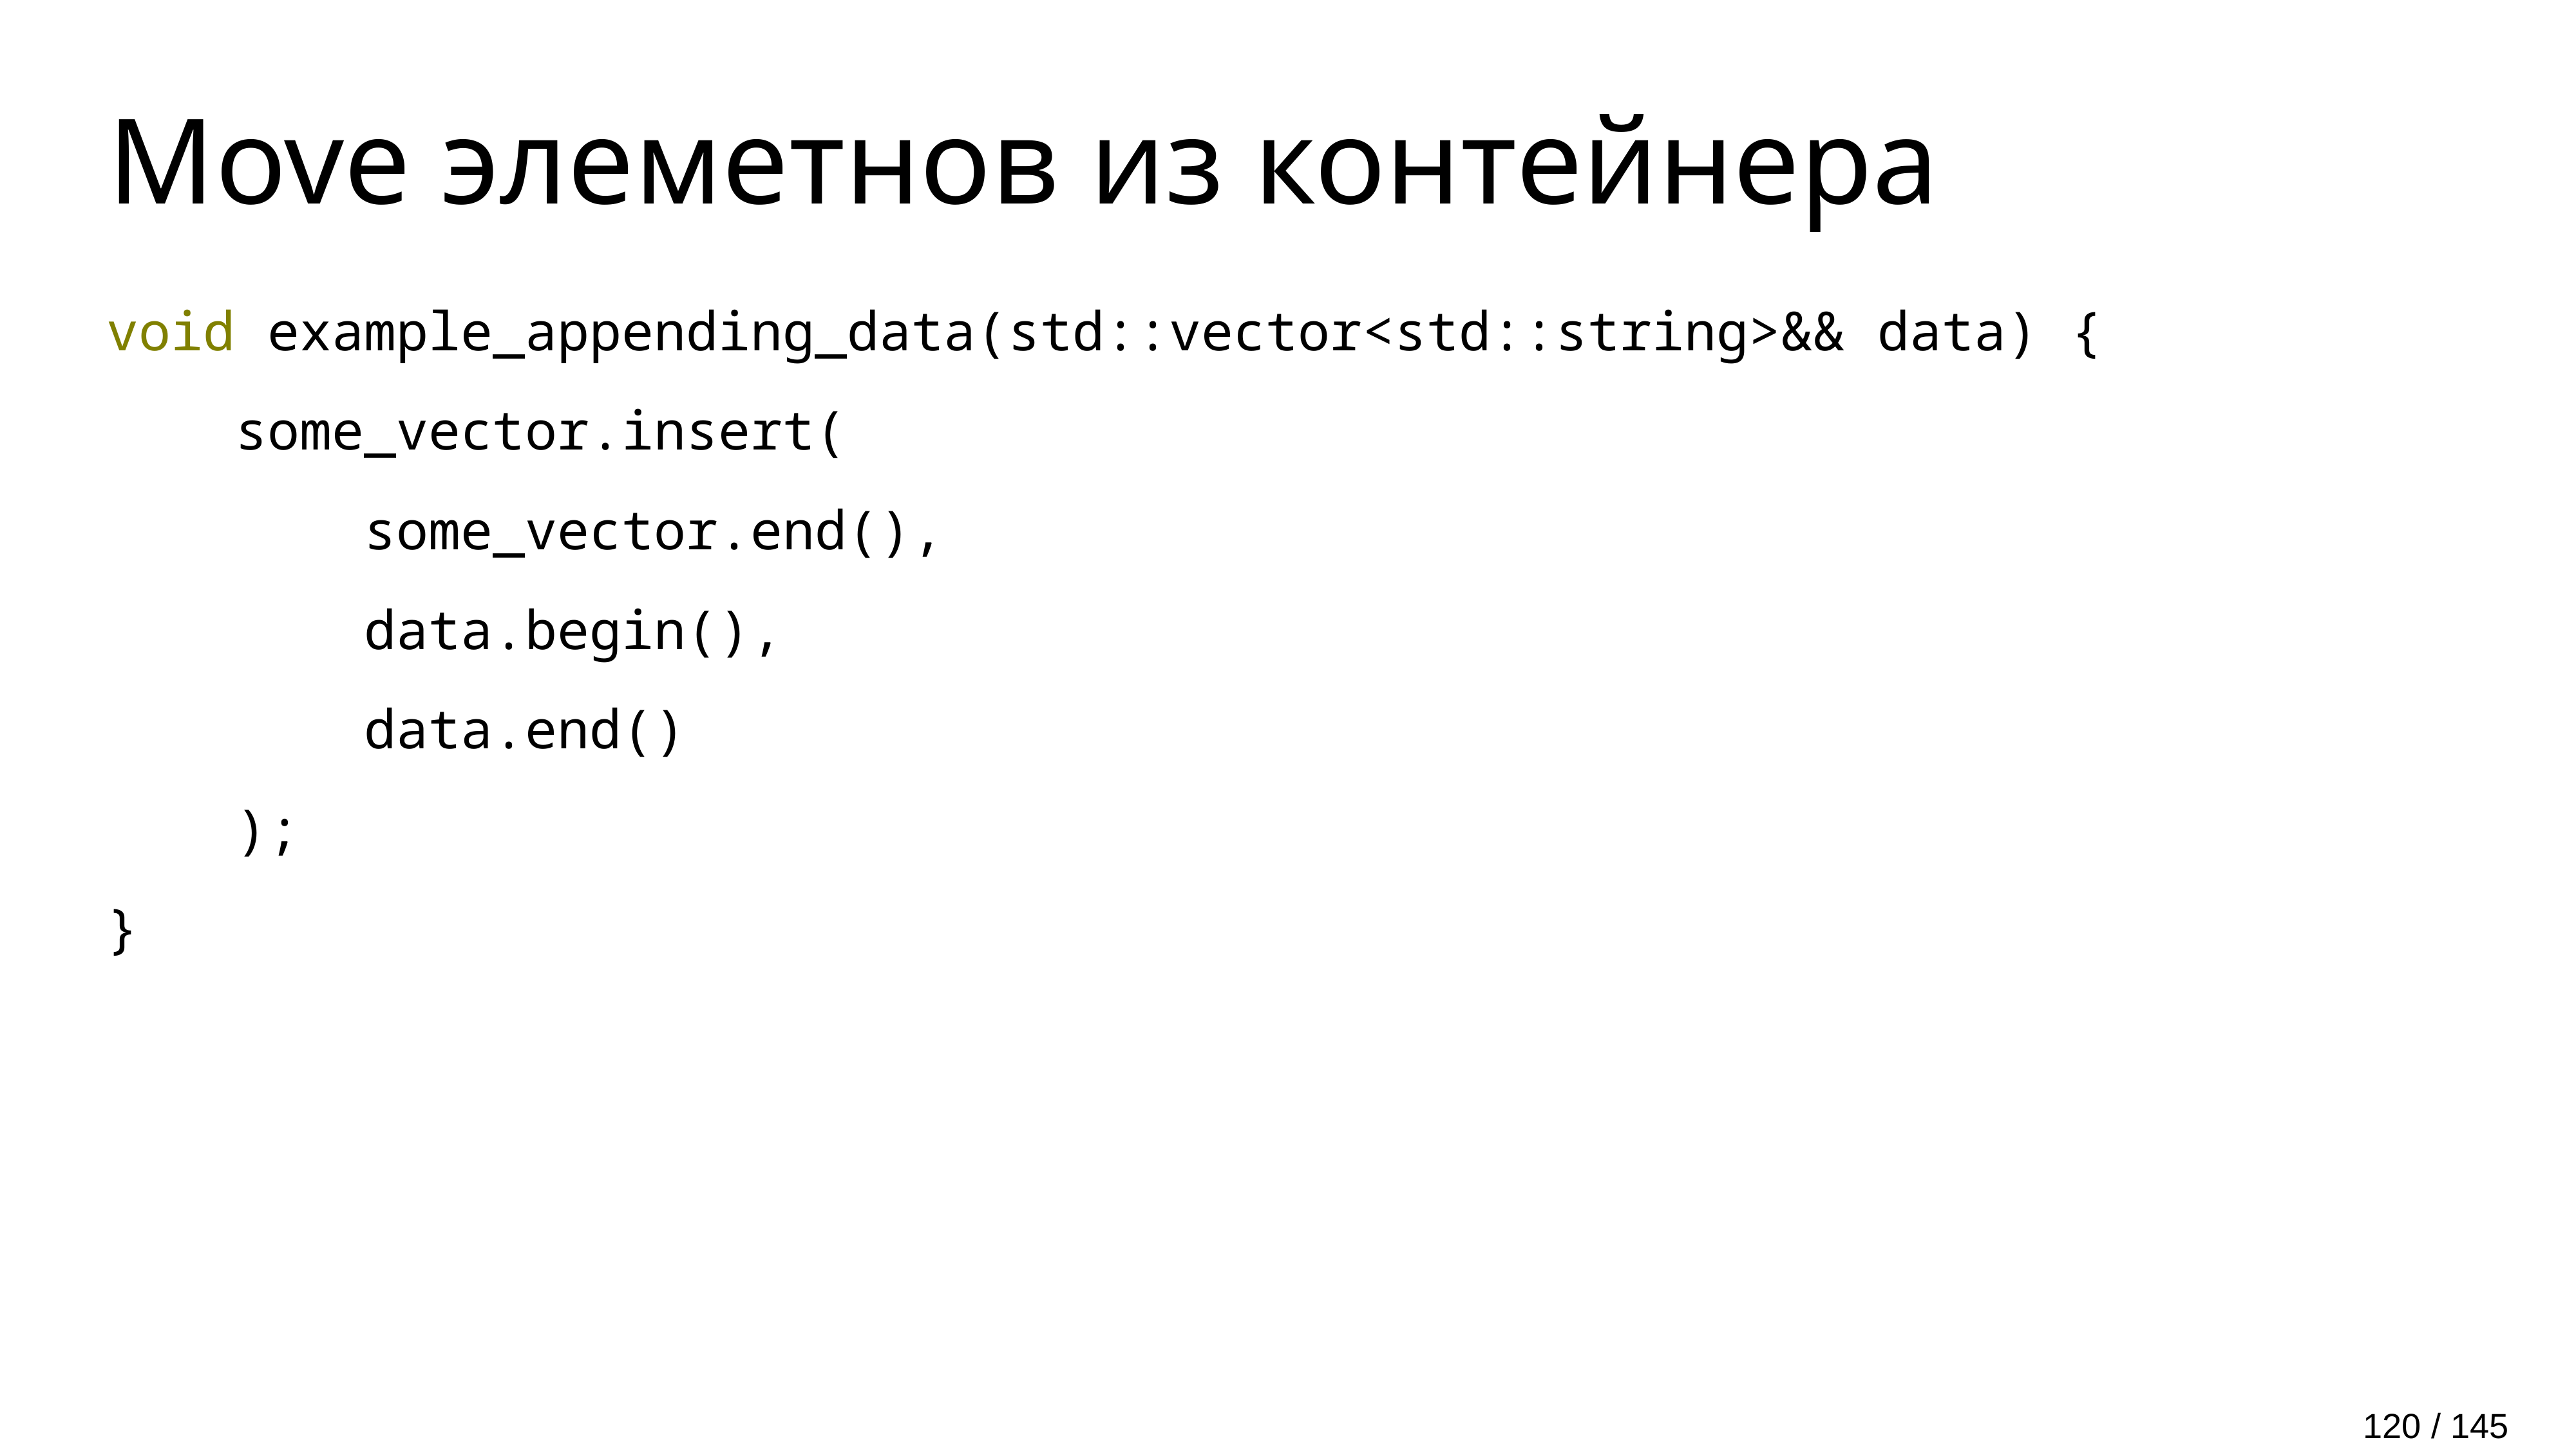

# Move элеметнов из контейнера
void example_appending_data(std::vector<std::string>&& data) {
 some_vector.insert(
 some_vector.end(),
 data.begin(),
 data.end()
 );
}